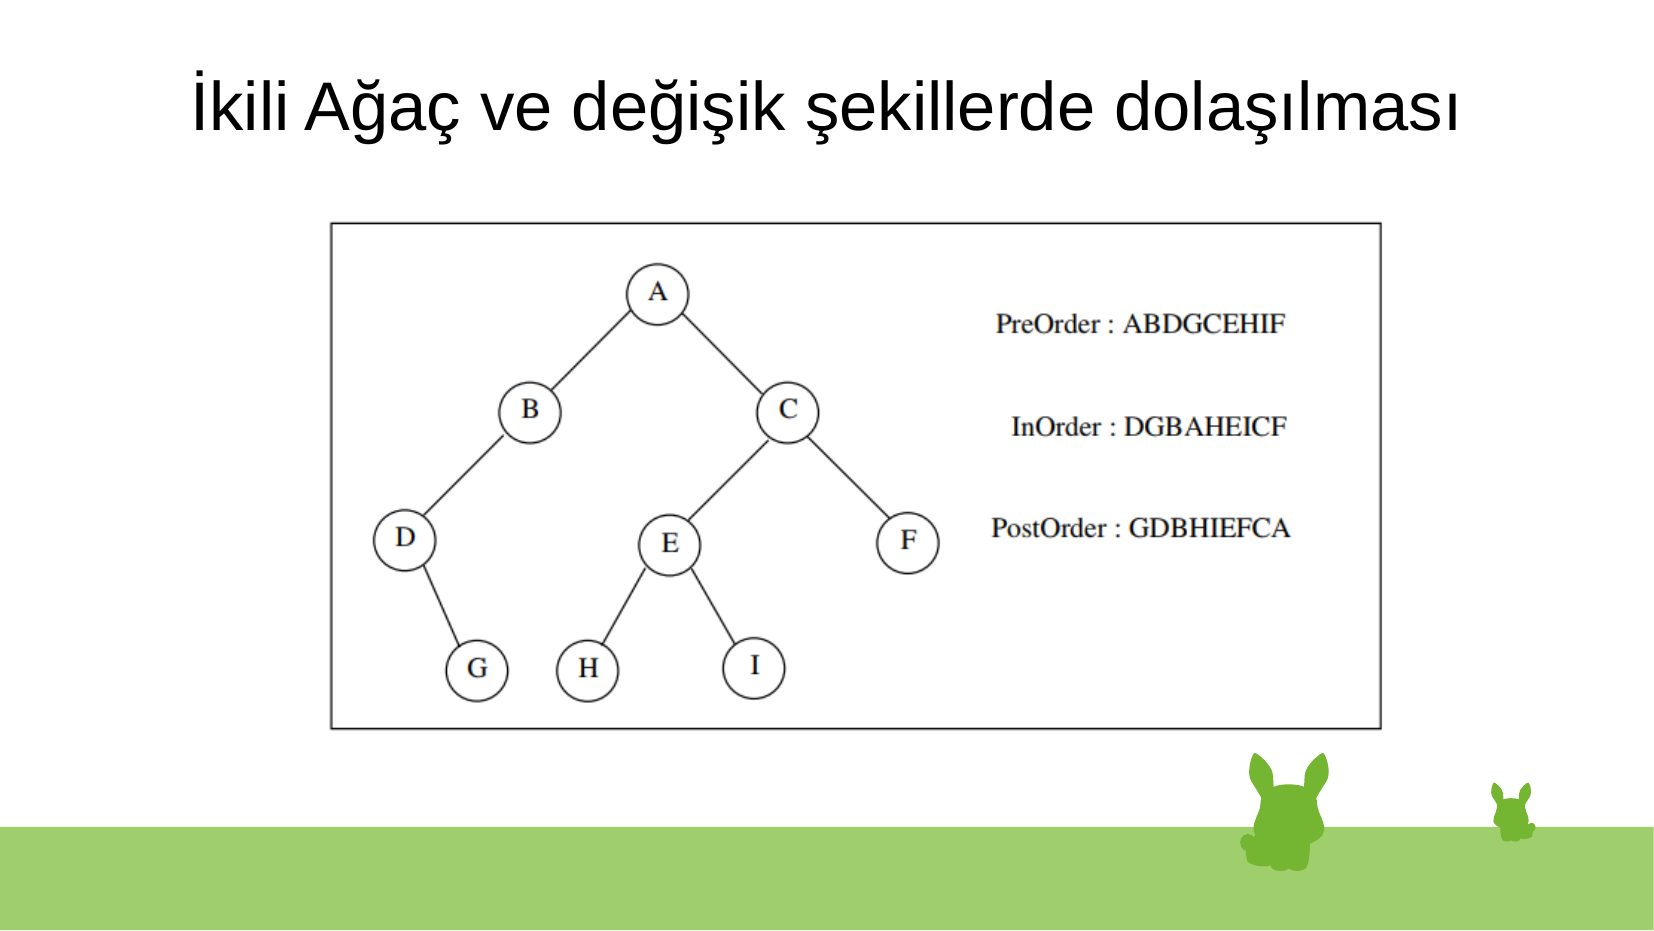

# İ﻿kili Ağaç ve değişik şekillerde dolaşılması